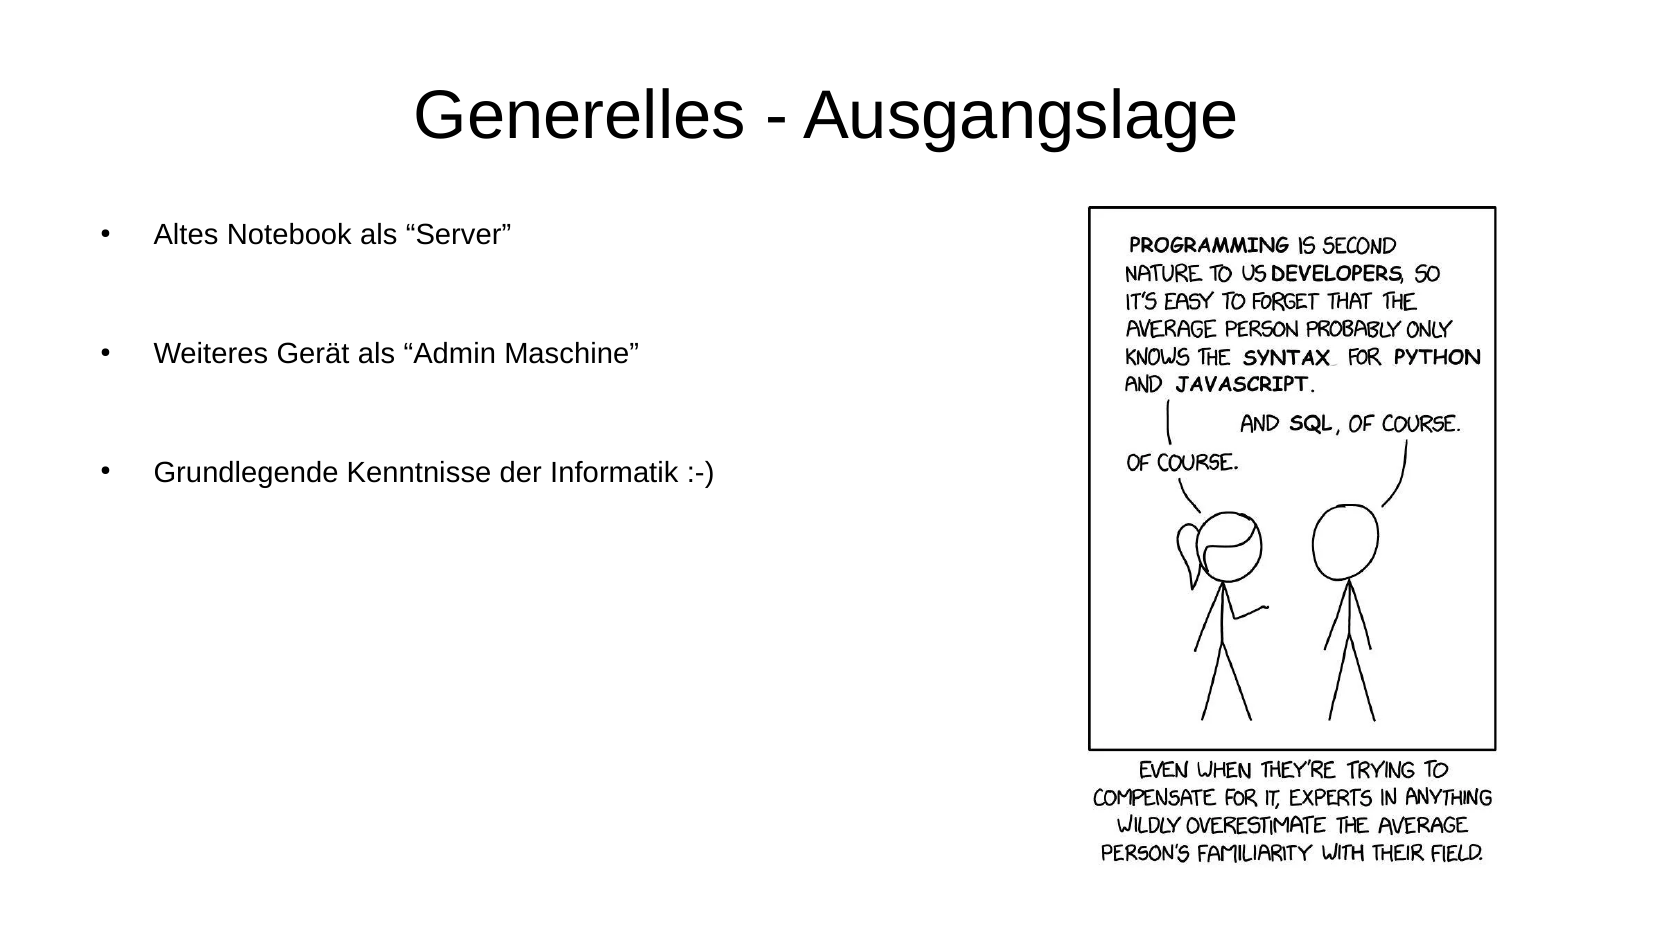

# Generelles - Ausgangslage
Altes Notebook als “Server”
Weiteres Gerät als “Admin Maschine”
Grundlegende Kenntnisse der Informatik :-)